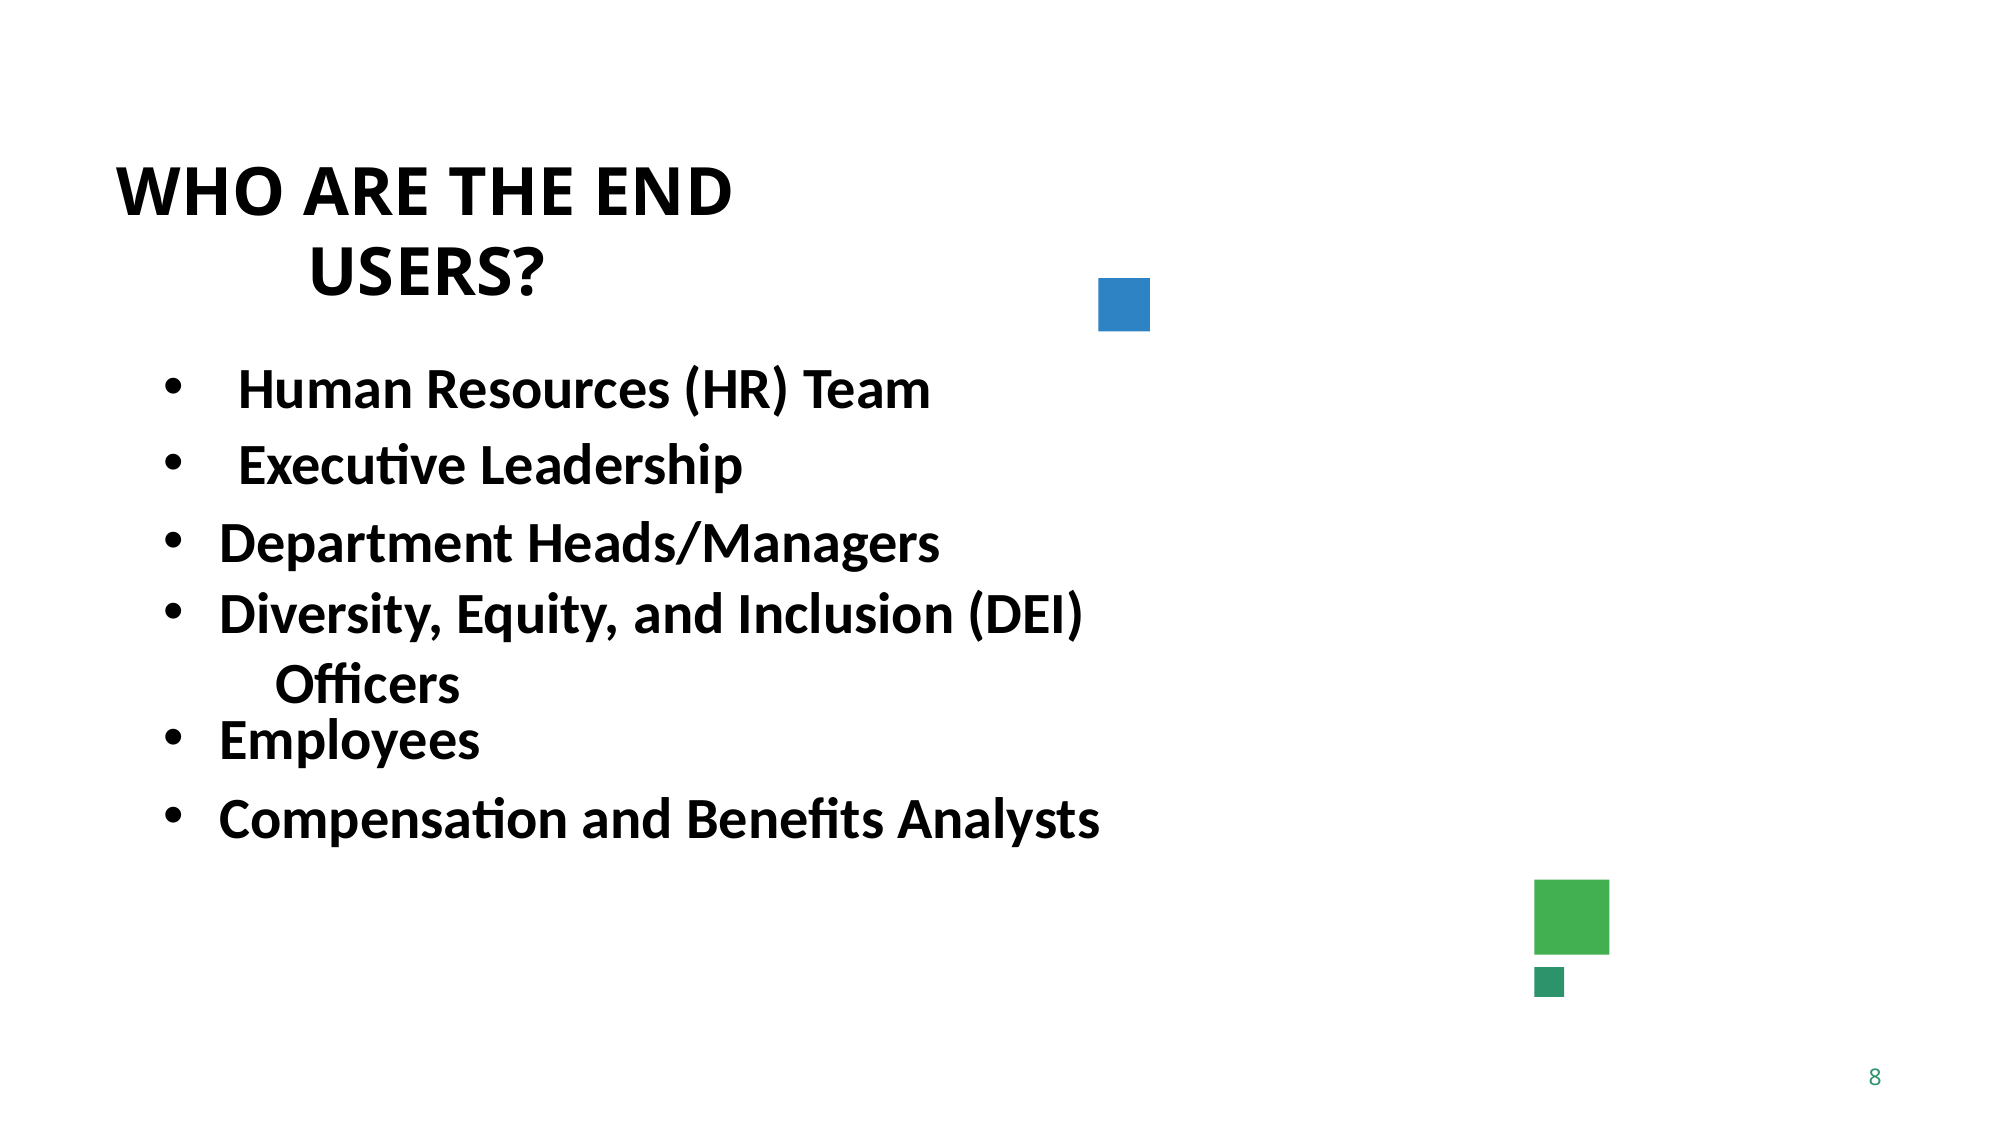

# WHO ARE THE END USERS?
Human Resources (HR) Team
Executive Leadership
Department Heads/Managers
Diversity, Equity, and Inclusion (DEI) Officers
Employees
Compensation and Benefits Analysts